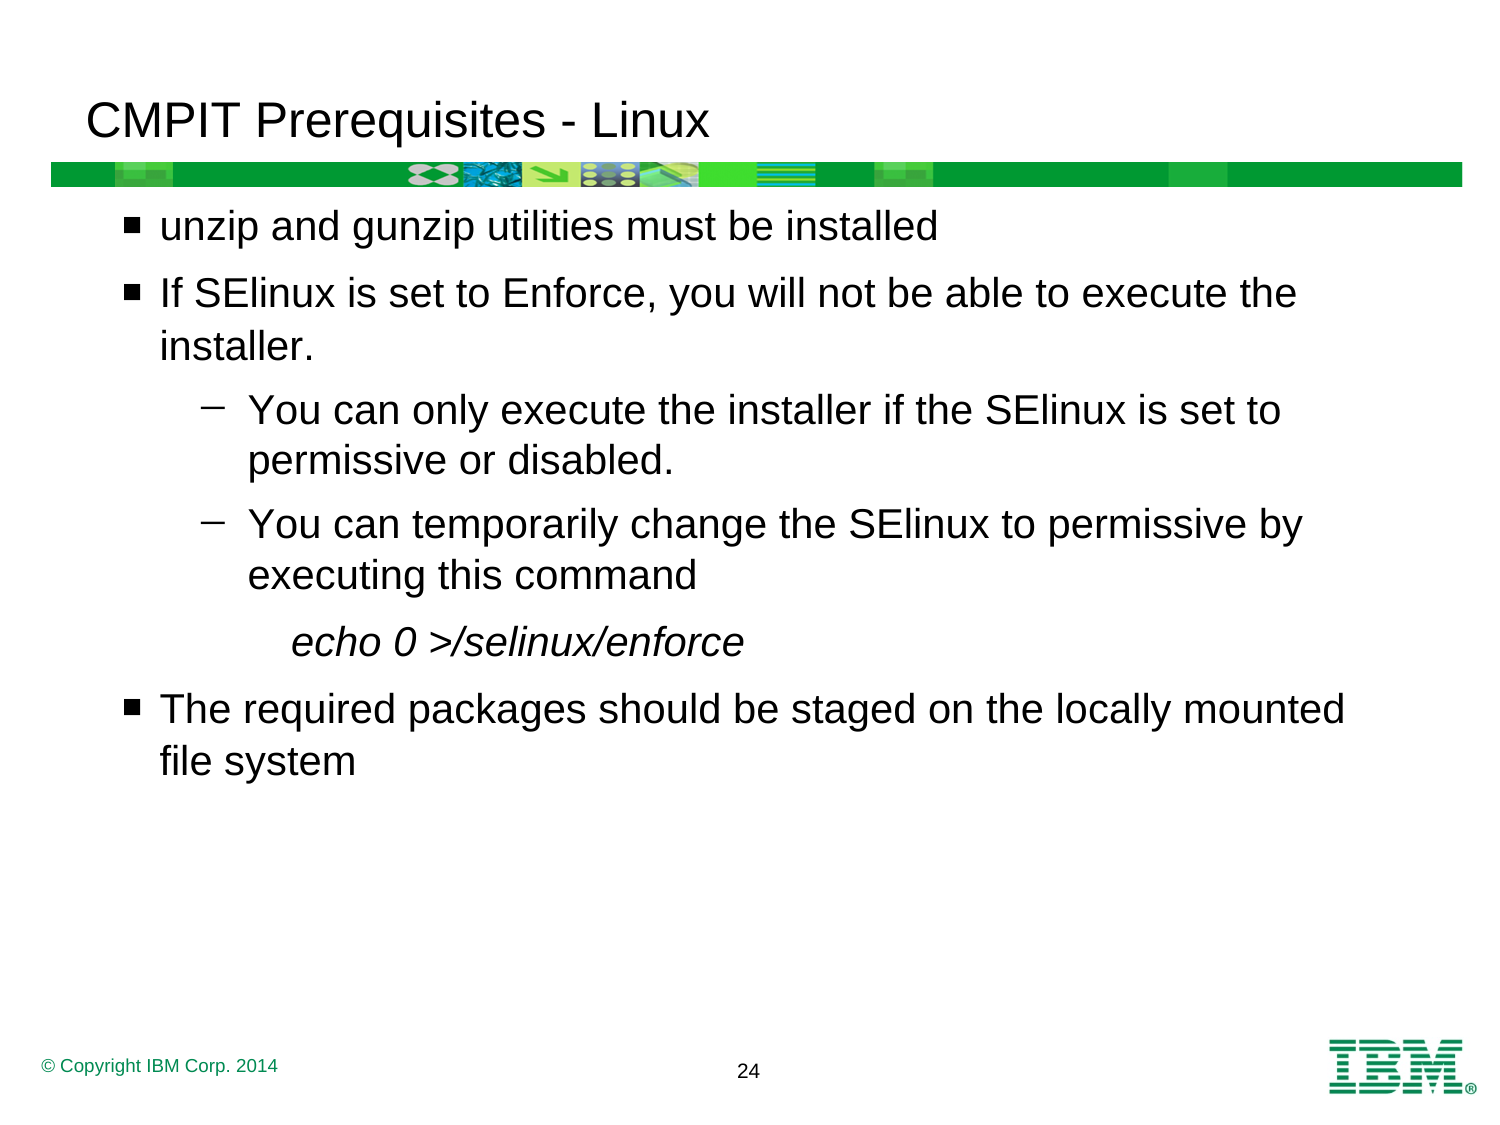

# CMPIT Prerequisites - Linux
unzip and gunzip utilities must be installed
If SElinux is set to Enforce, you will not be able to execute the installer.
You can only execute the installer if the SElinux is set to permissive or disabled.
You can temporarily change the SElinux to permissive by executing this command
echo 0 >/selinux/enforce
The required packages should be staged on the locally mounted file system
24